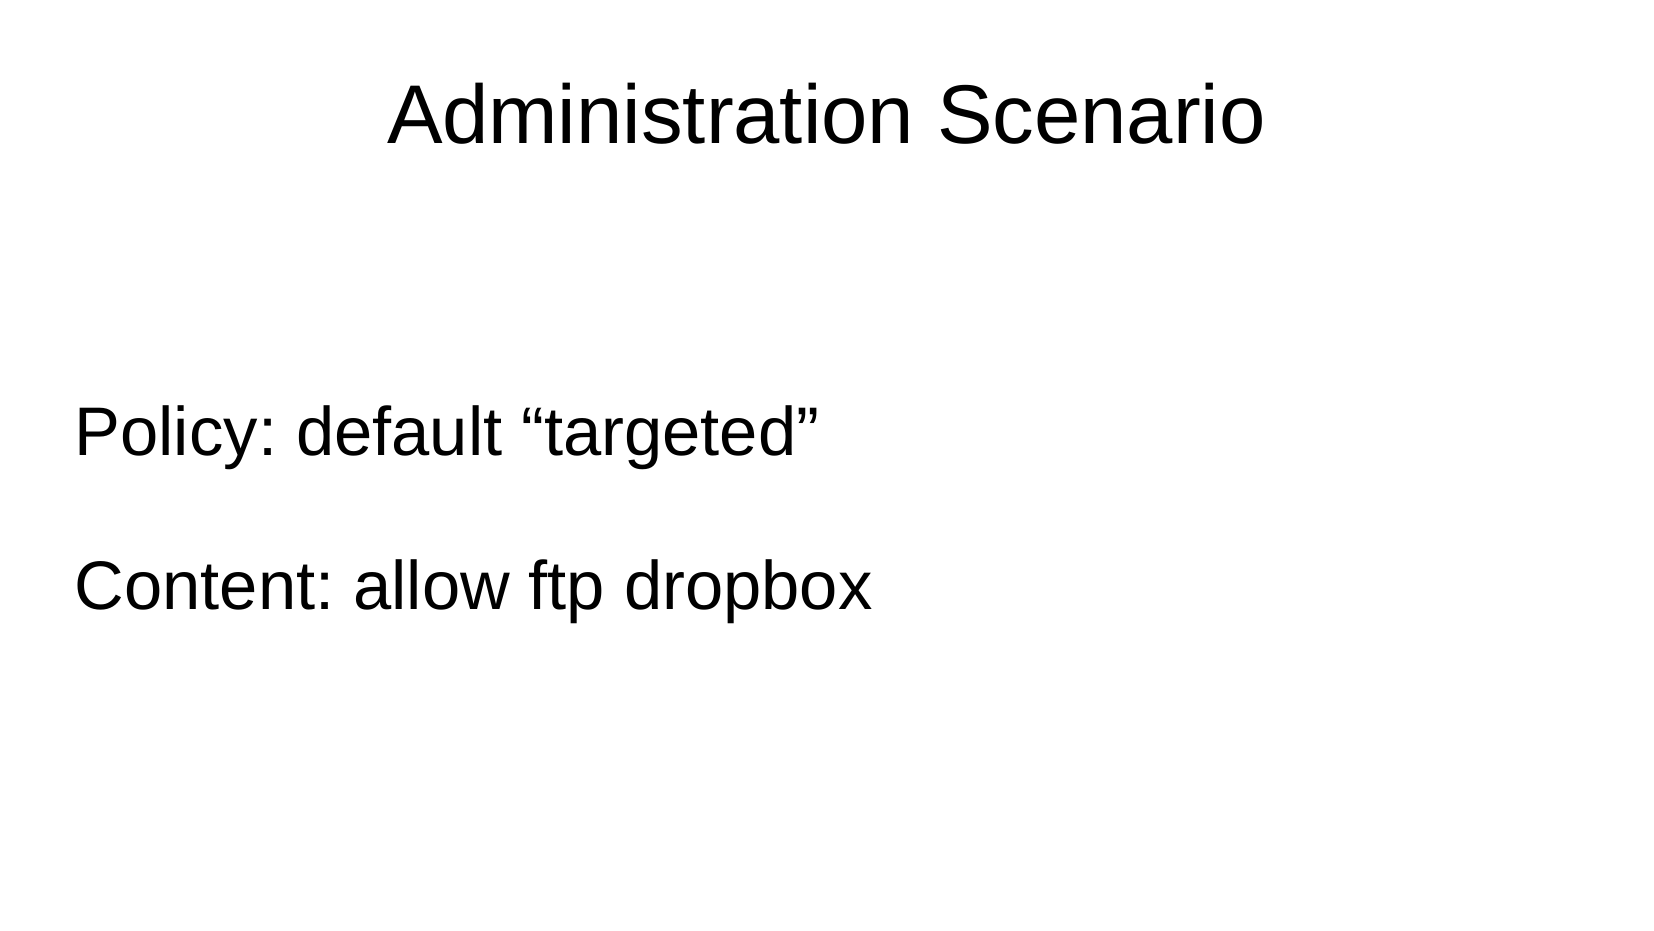

# Administration Scenario
Policy: default “targeted”
Content: allow ftp dropbox